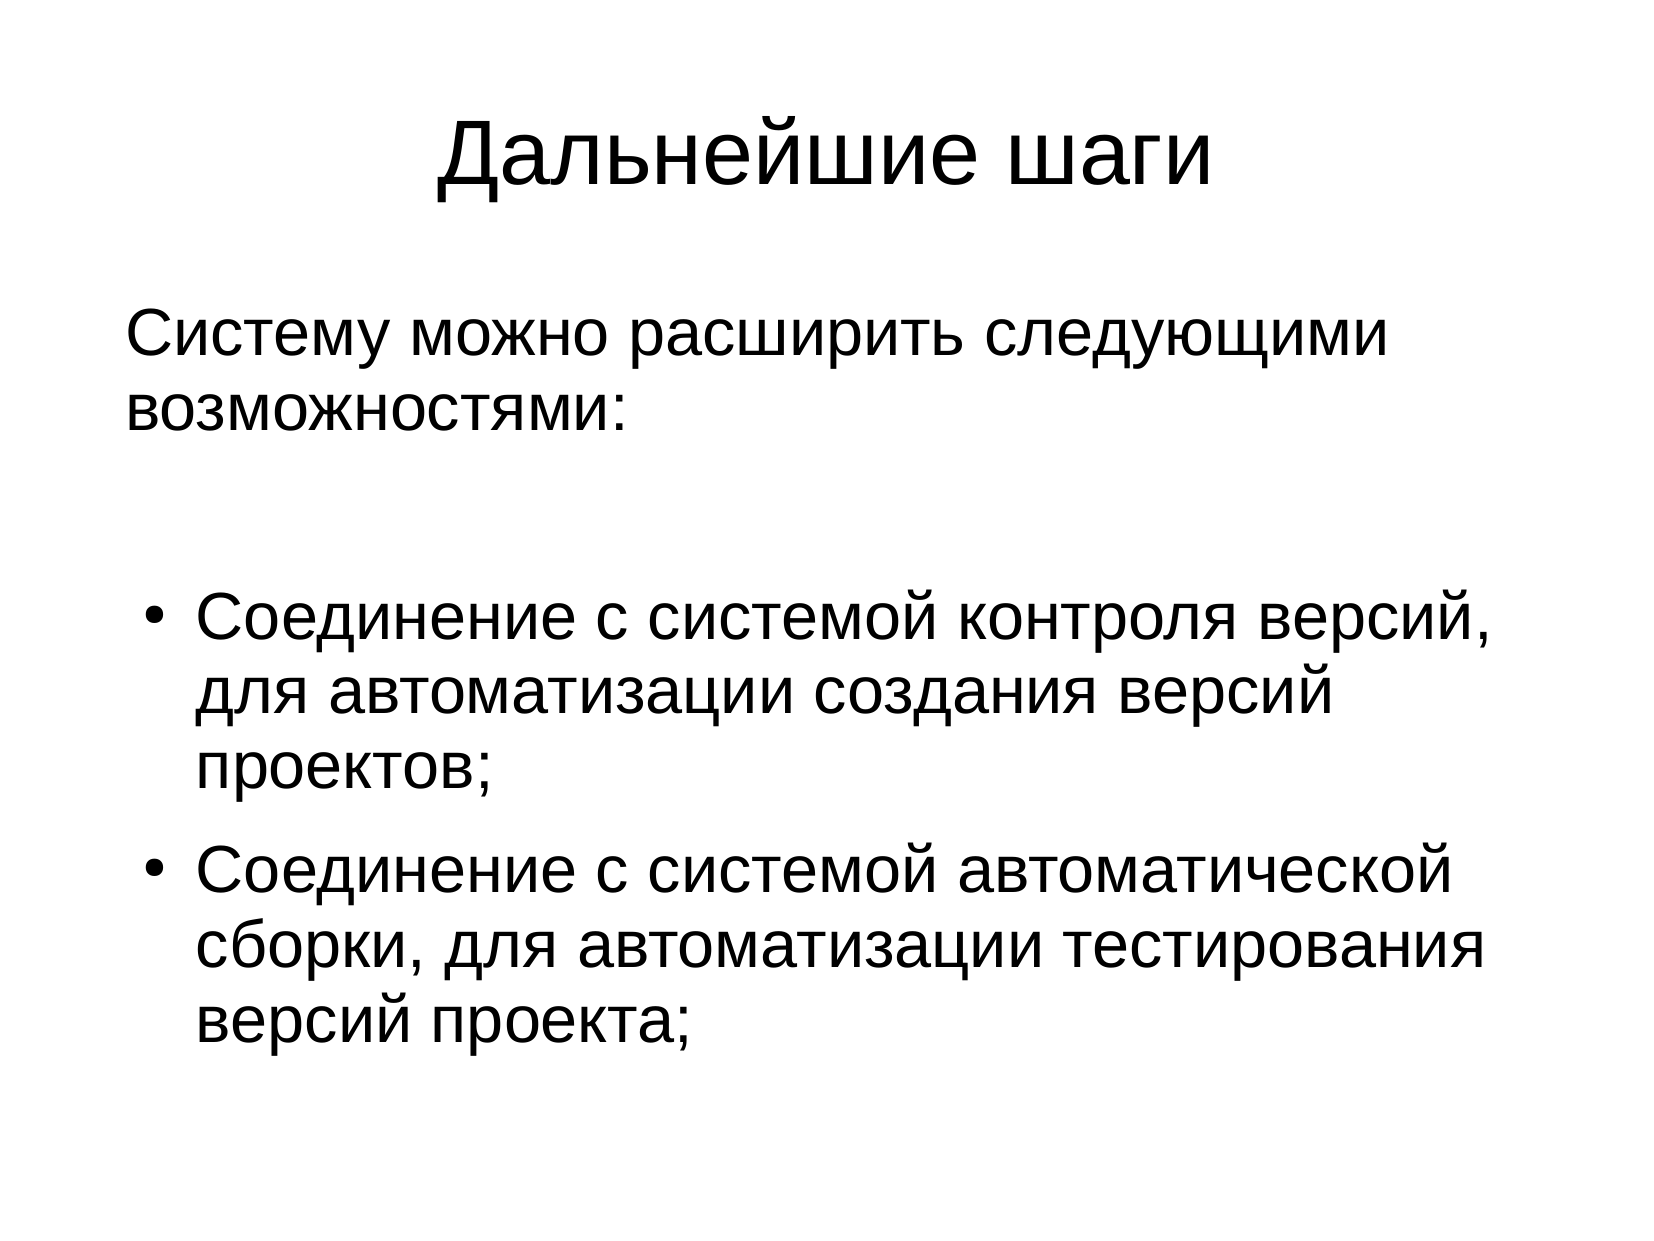

# Дальнейшие шаги
Систему можно расширить следующими возможностями:
Соединение с системой контроля версий, для автоматизации создания версий проектов;
Соединение с системой автоматической сборки, для автоматизации тестирования версий проекта;